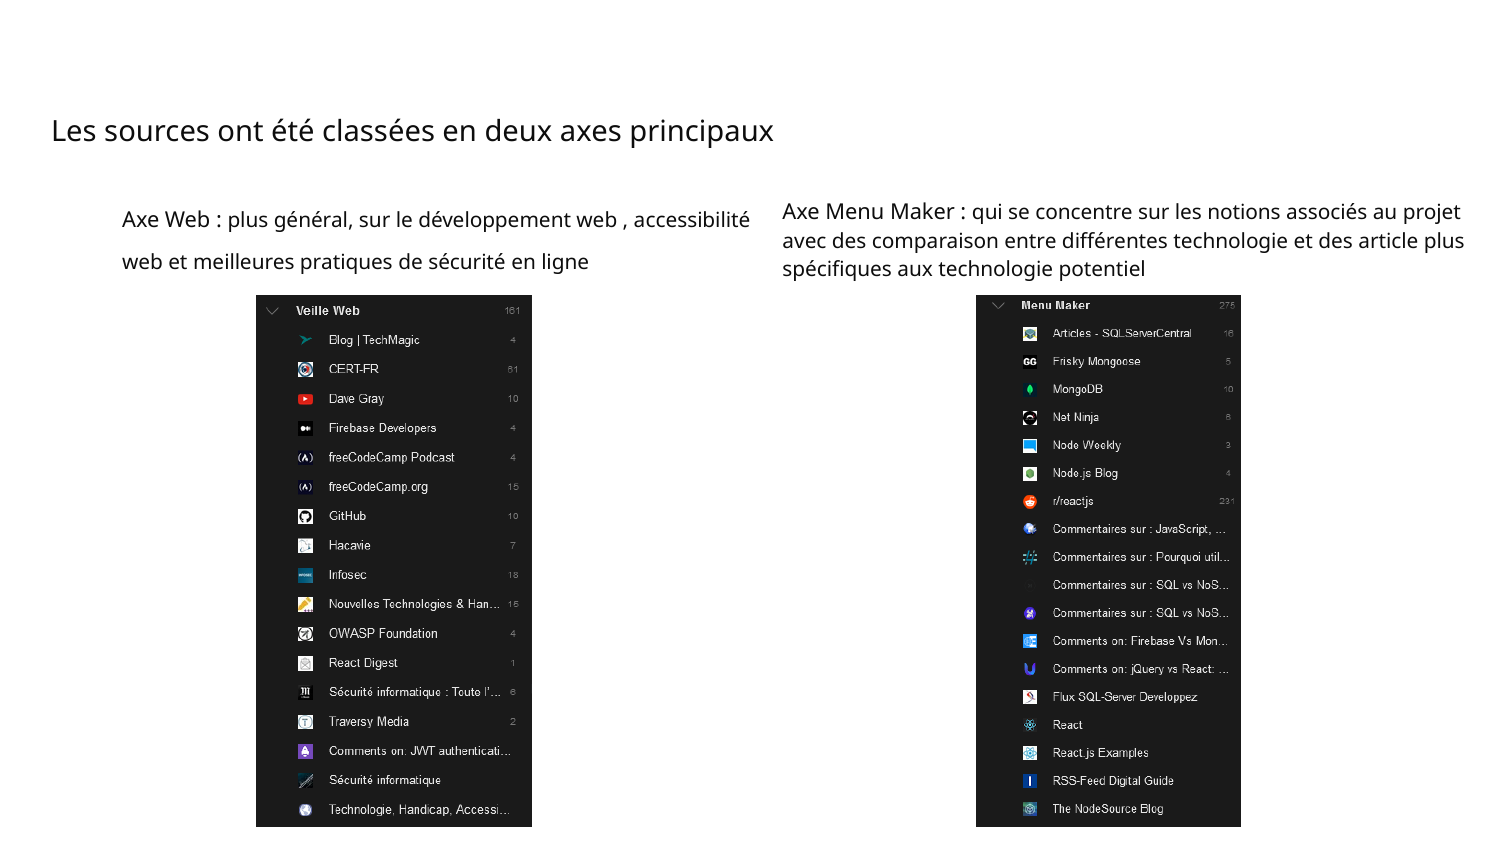

# Les sources ont été classées en deux axes principaux
Axe Web : plus général, sur le développement web , accessibilité web et meilleures pratiques de sécurité en ligne
Axe Menu Maker : qui se concentre sur les notions associés au projet avec des comparaison entre différentes technologie et des article plus spécifiques aux technologie potentiel